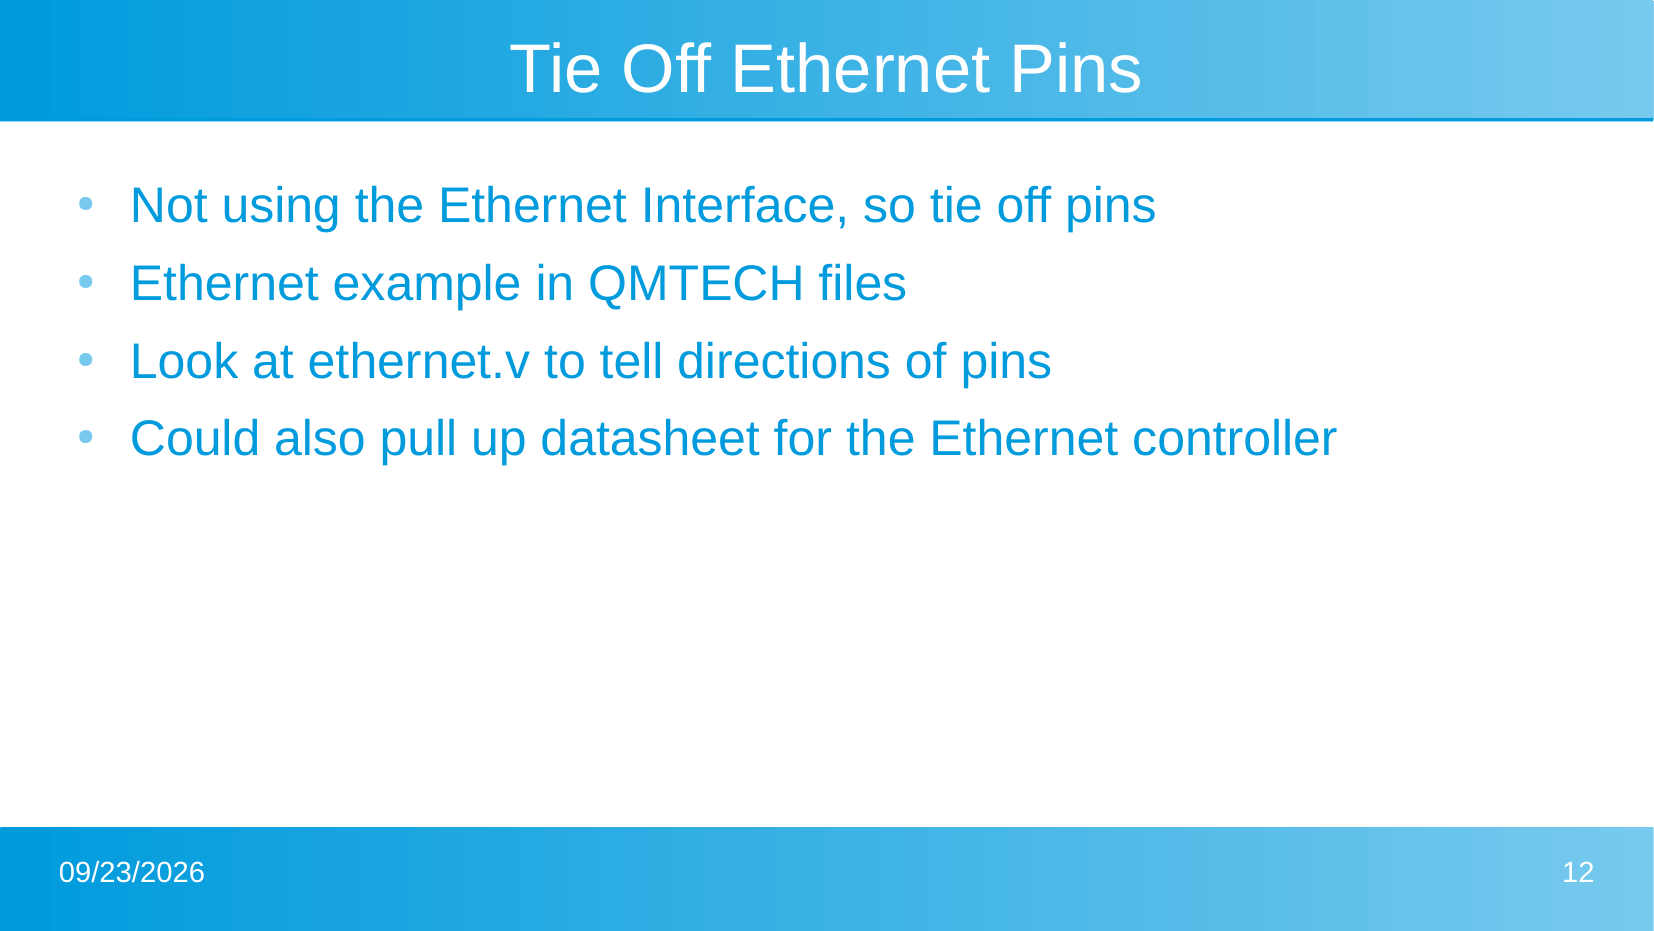

# Tie Off Ethernet Pins
Not using the Ethernet Interface, so tie off pins
Ethernet example in QMTECH files
Look at ethernet.v to tell directions of pins
Could also pull up datasheet for the Ethernet controller
12